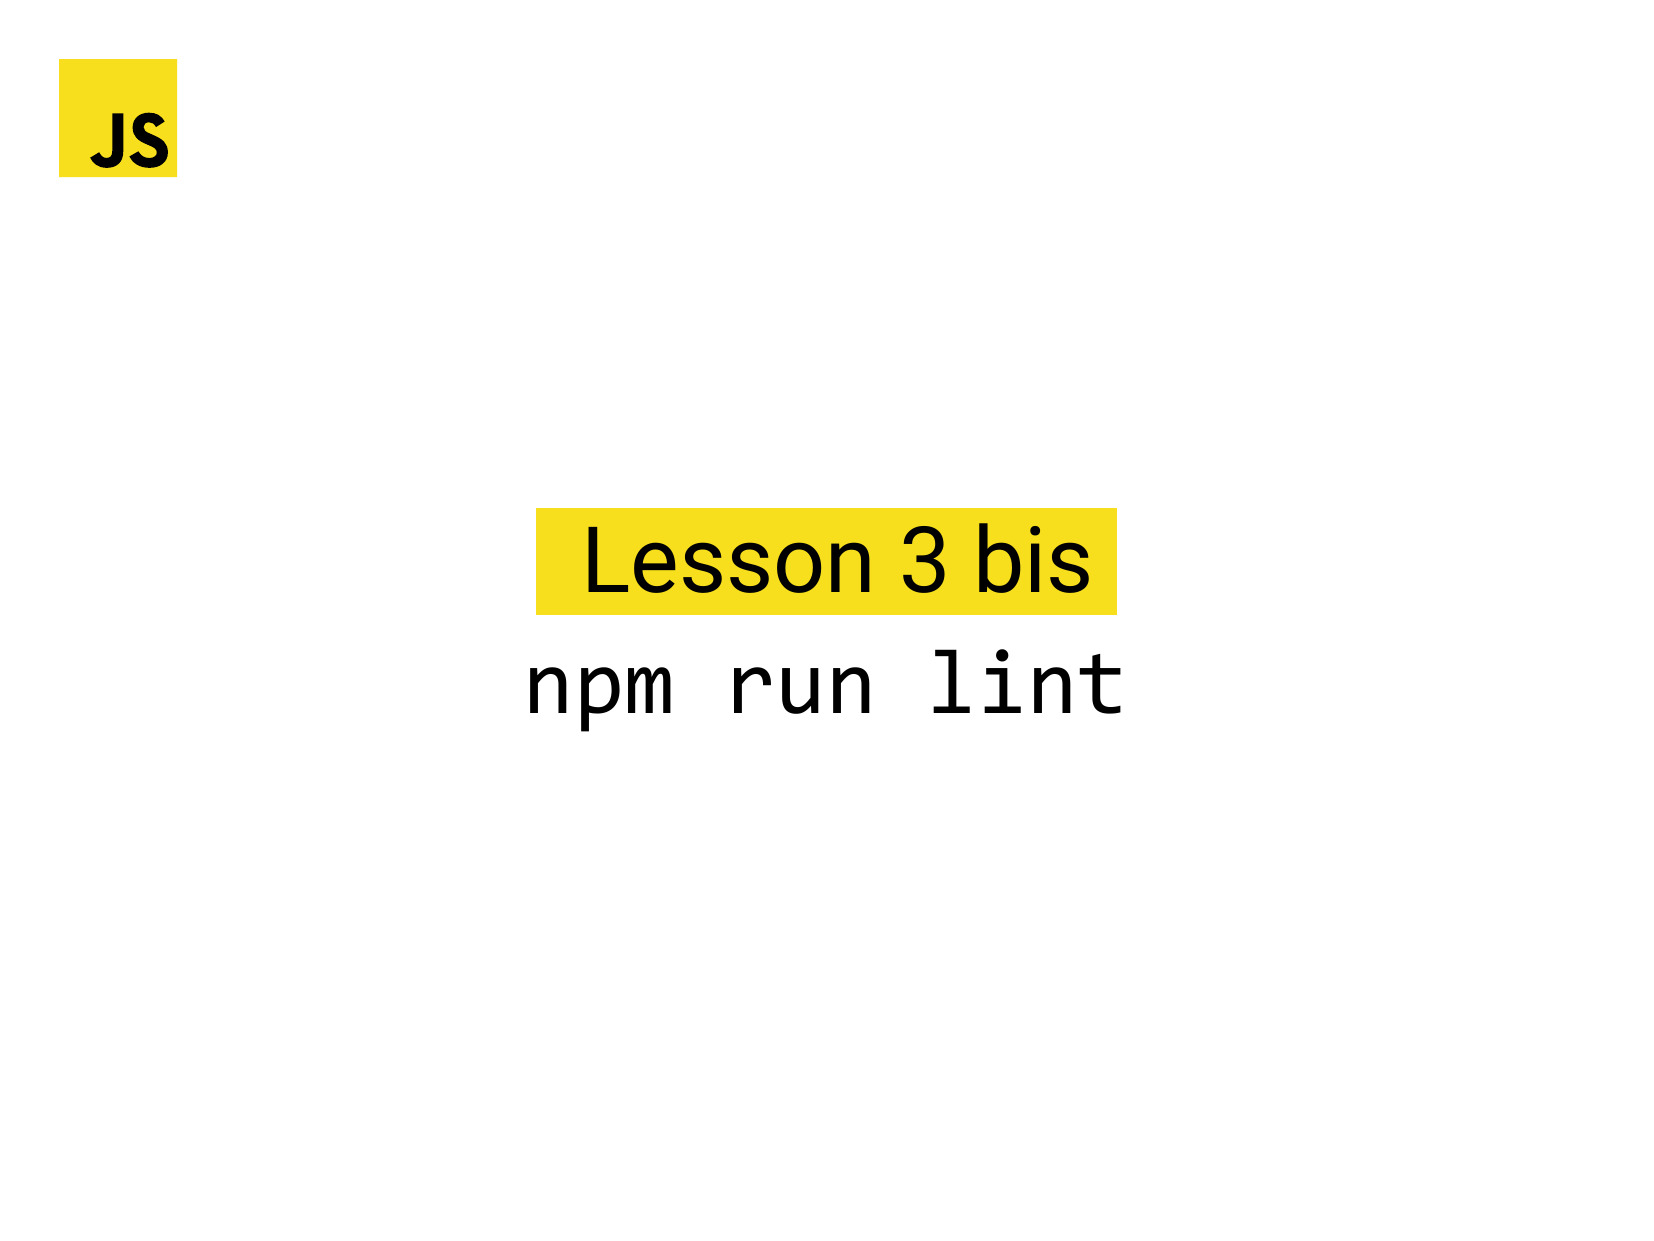

#
 Lesson 3 bis
npm run lint